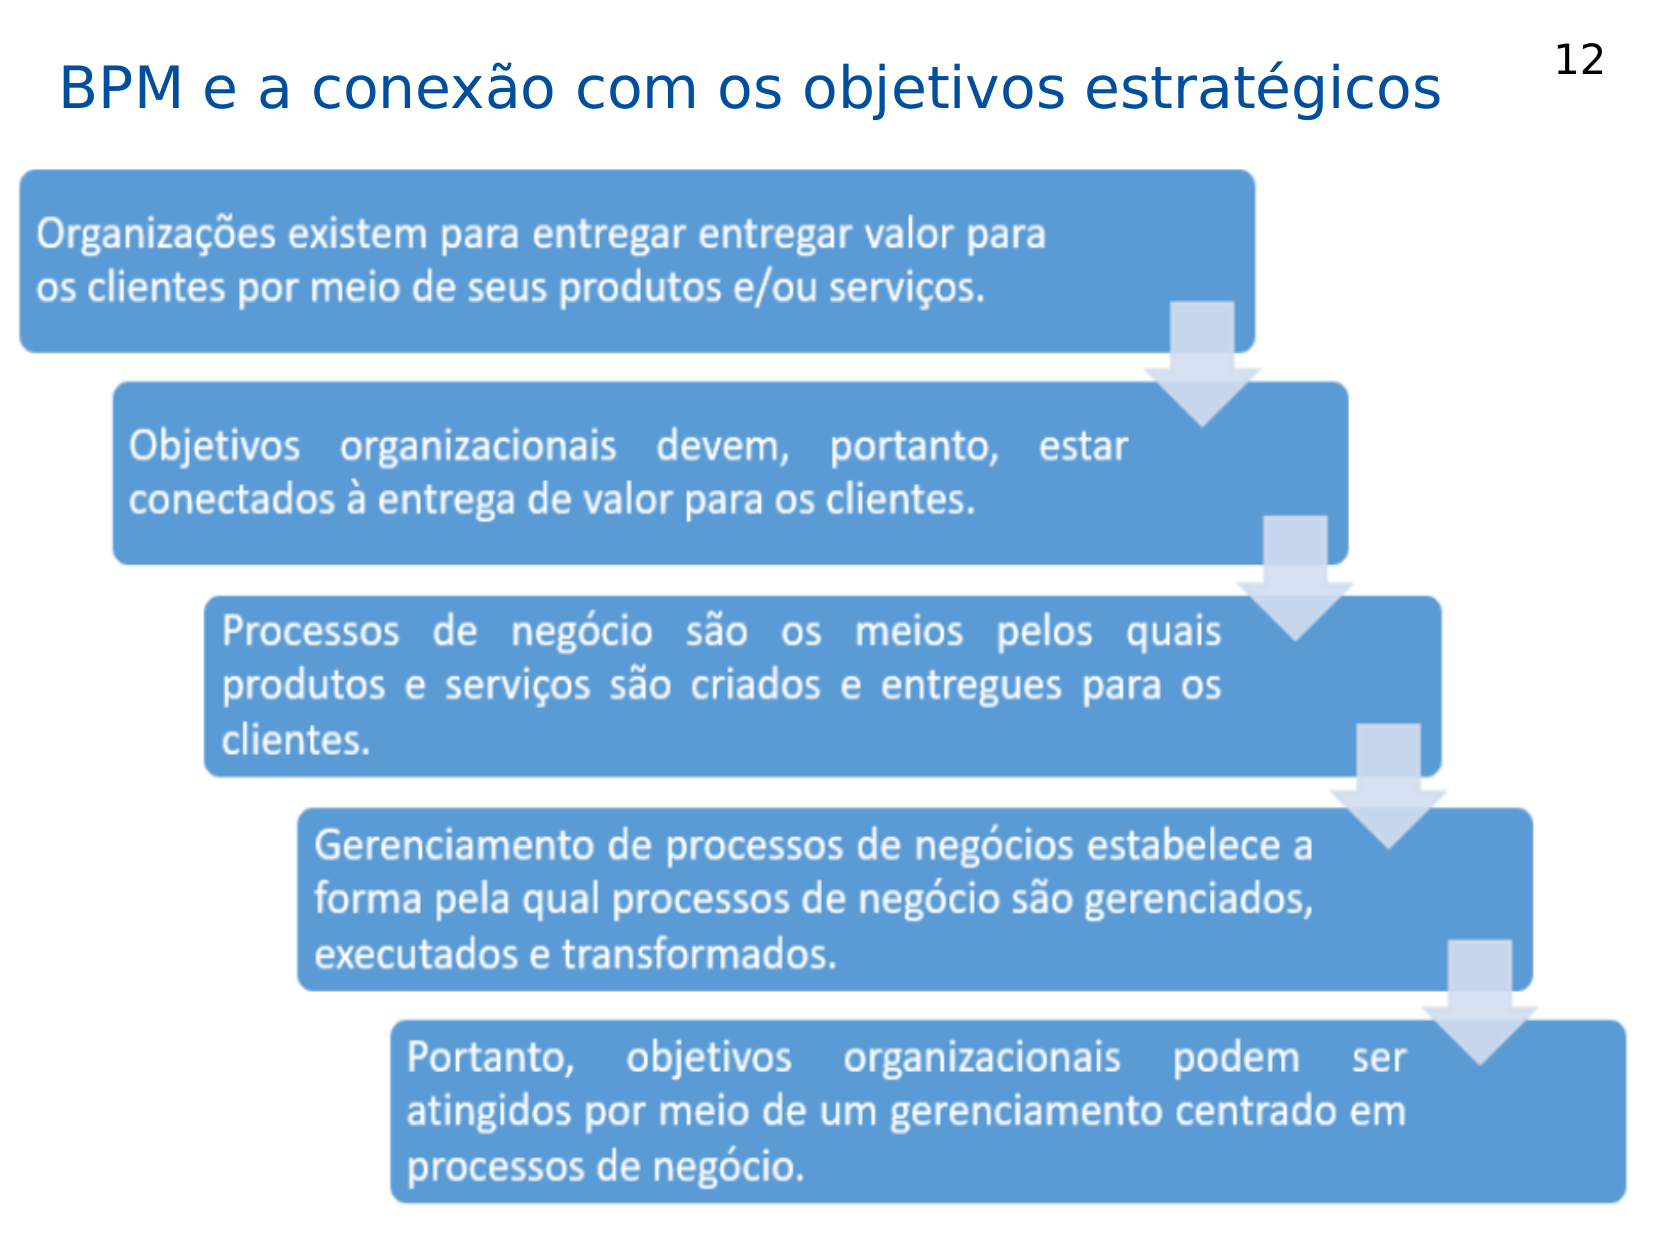

# BPM e a conexão com os objetivos estratégicos
12